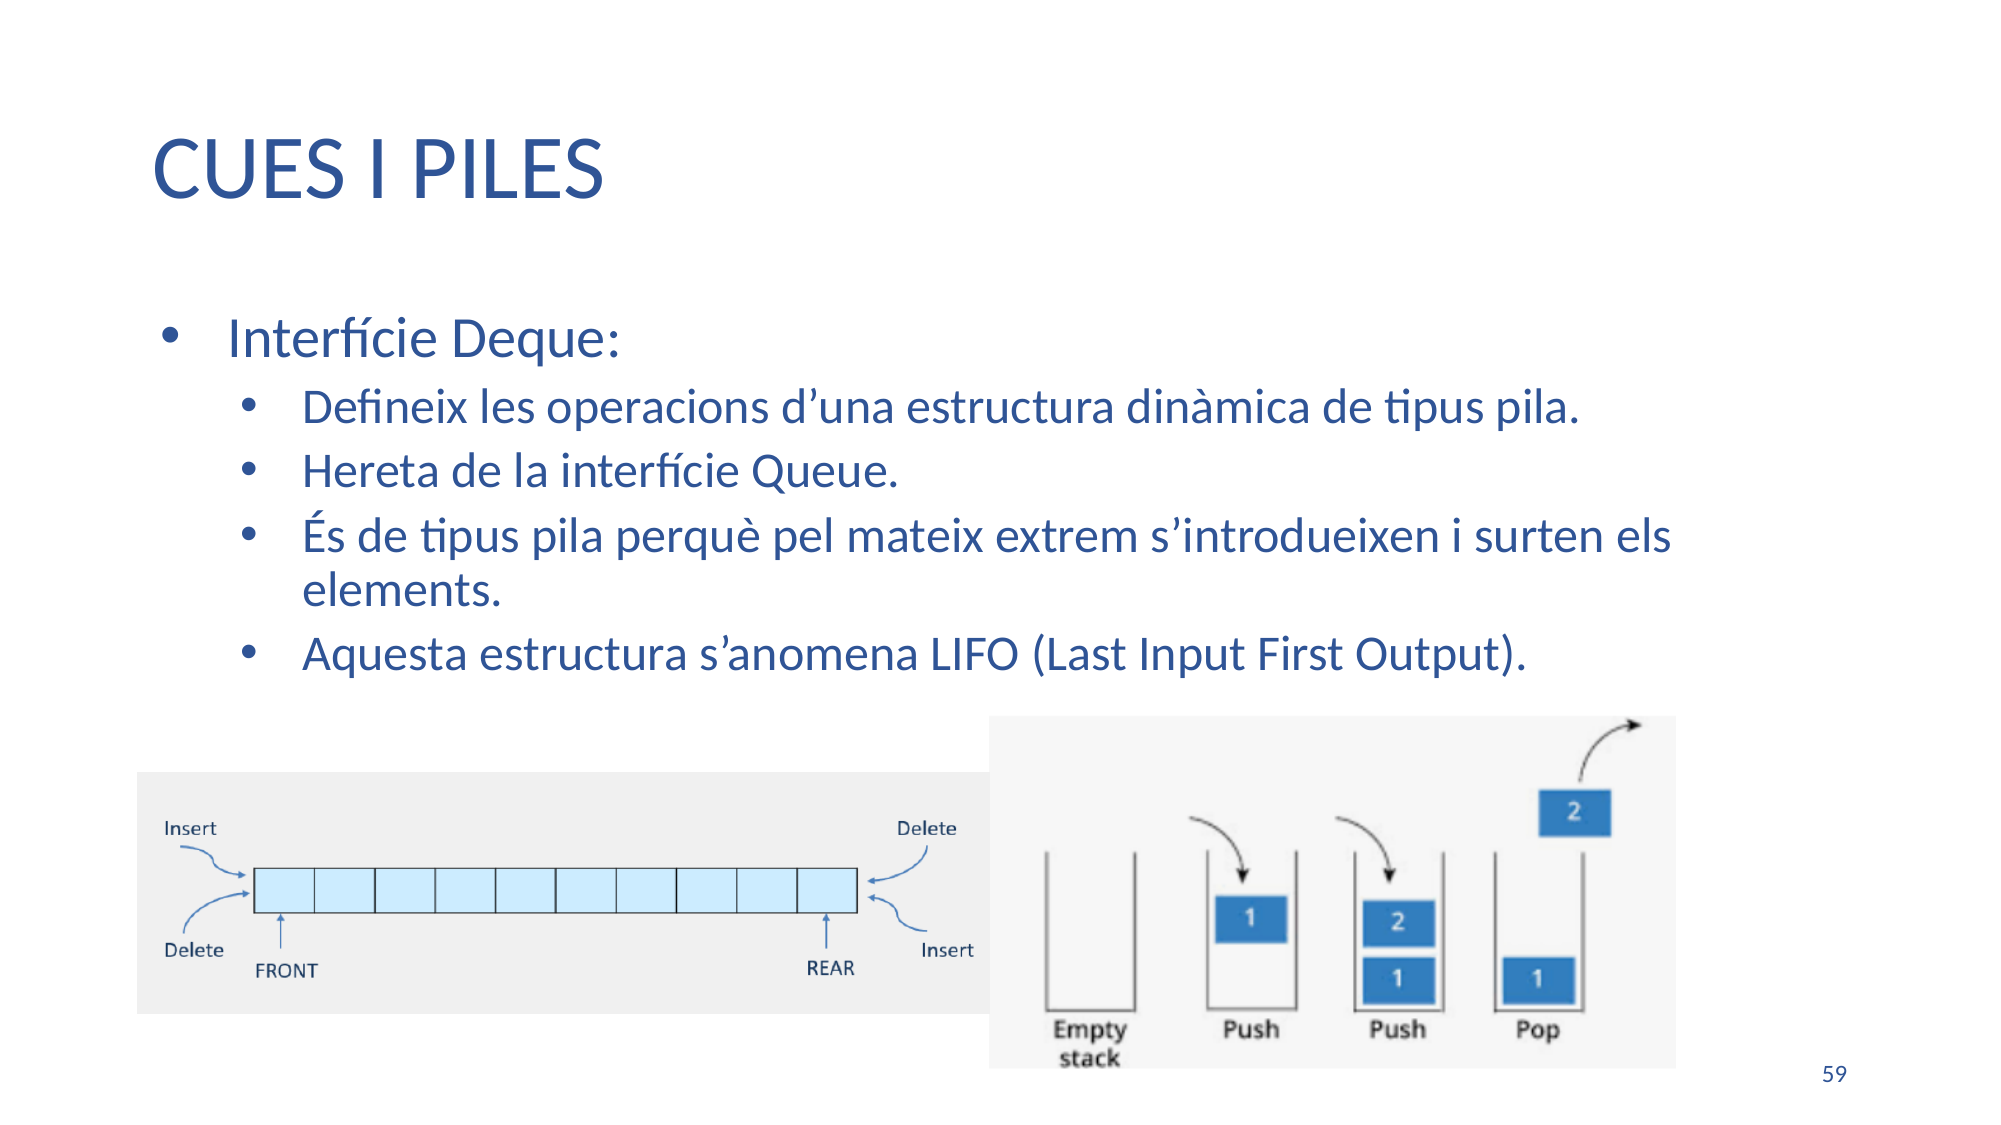

# CUES I PILES
Interfície Deque:
Defineix les operacions d’una estructura dinàmica de tipus pila.
Hereta de la interfície Queue.
És de tipus pila perquè pel mateix extrem s’introdueixen i surten els elements.
Aquesta estructura s’anomena LIFO (Last Input First Output).